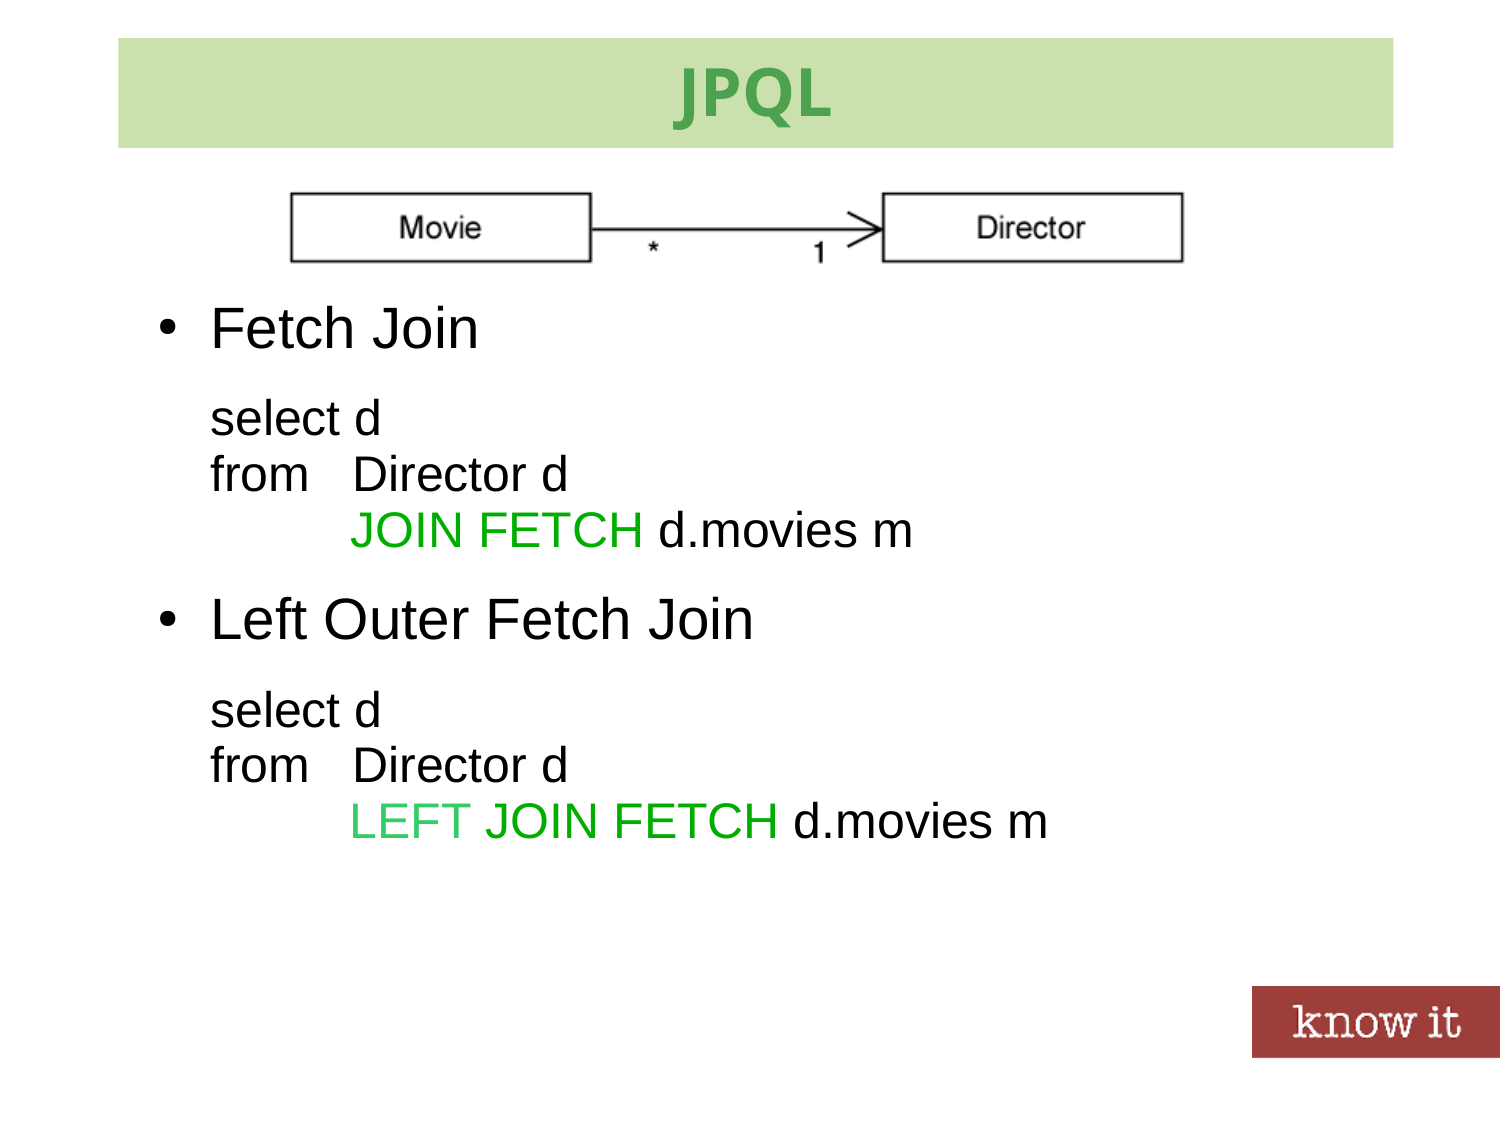

JPQL
# Fetch Join
select d
from Director d
 JOIN FETCH d.movies m
Left Outer Fetch Join
select d
from Director d
 LEFT JOIN FETCH d.movies m